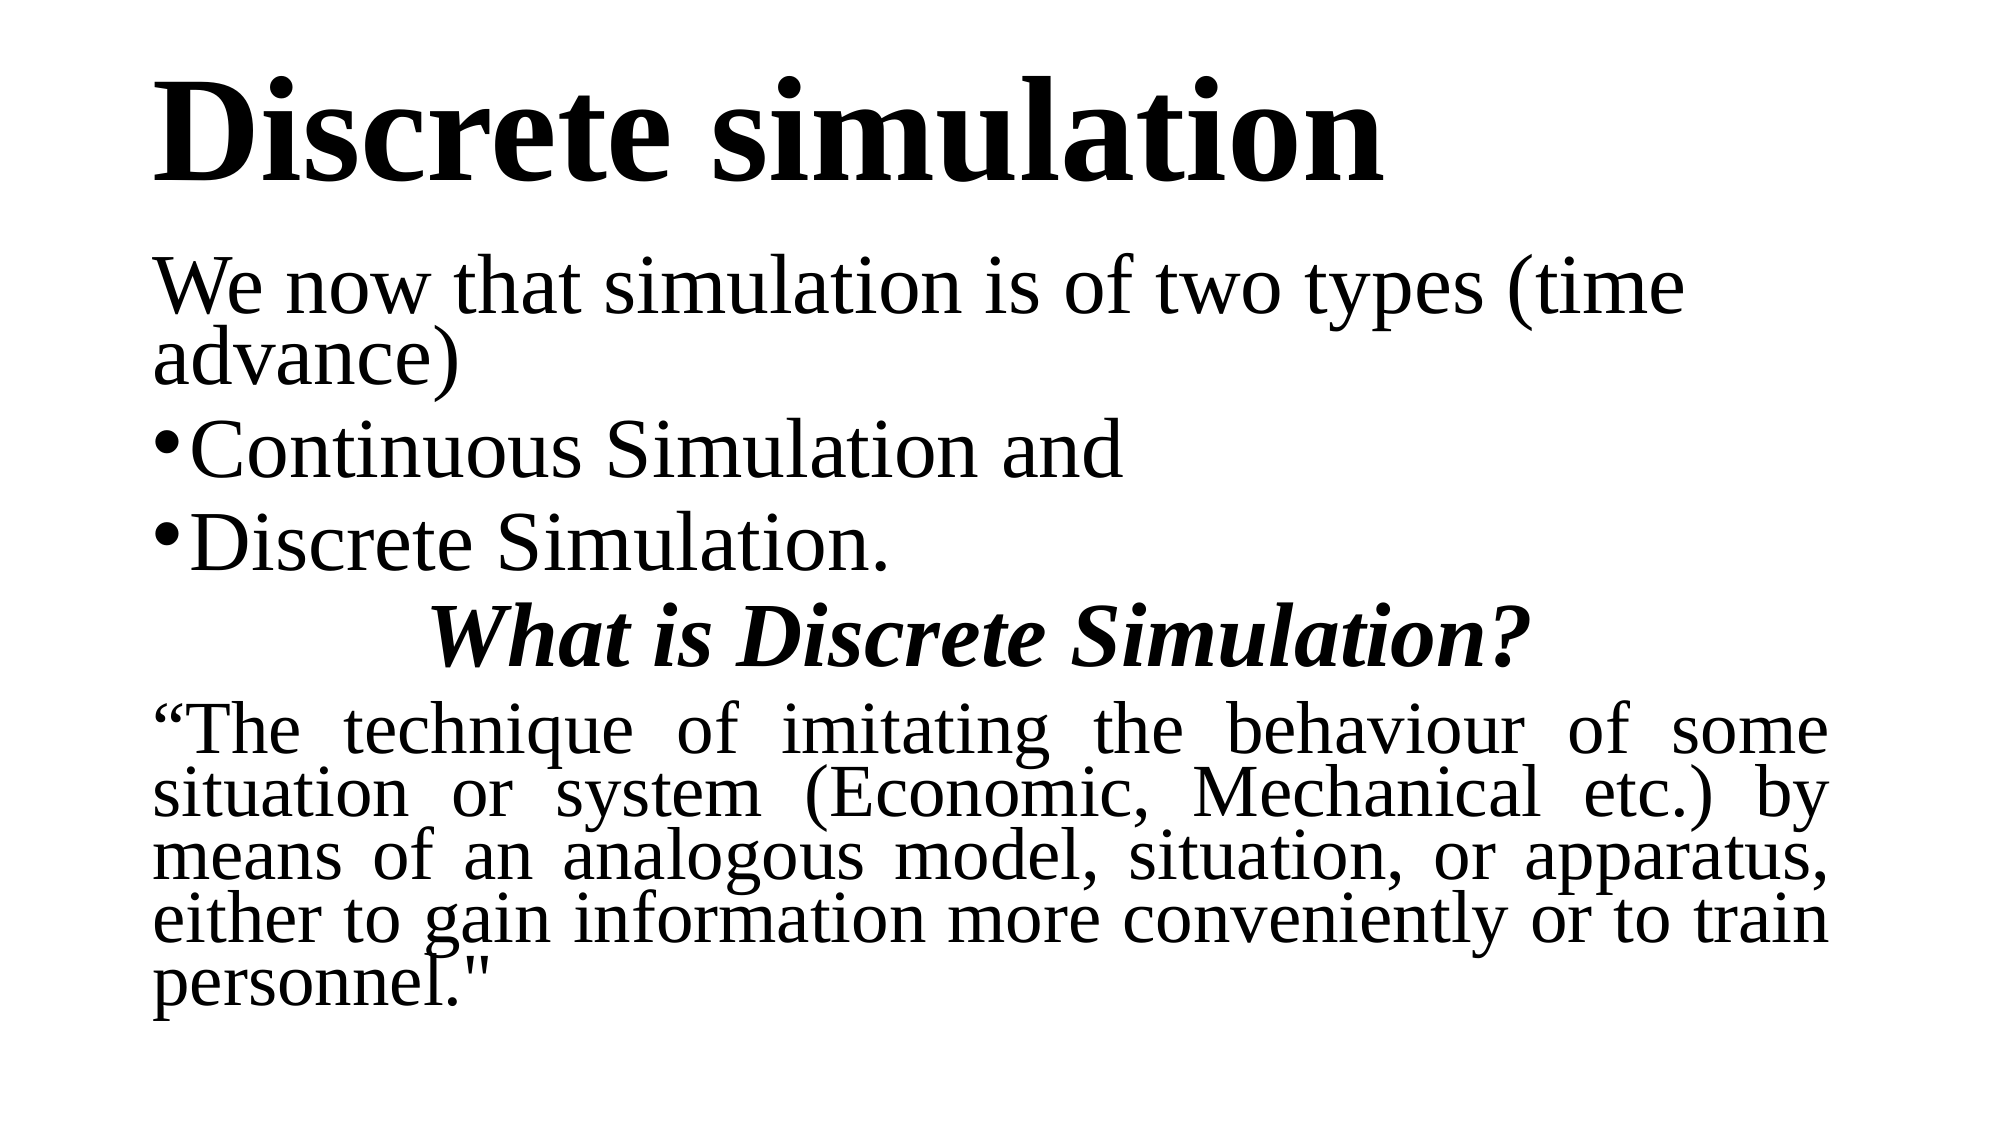

# Discrete simulation
We now that simulation is of two types (time advance)
Continuous Simulation and
Discrete Simulation.
What is Discrete Simulation?
“The technique of imitating the behaviour of some situation or system (Economic, Mechanical etc.) by means of an analogous model, situation, or apparatus, either to gain information more conveniently or to train personnel."